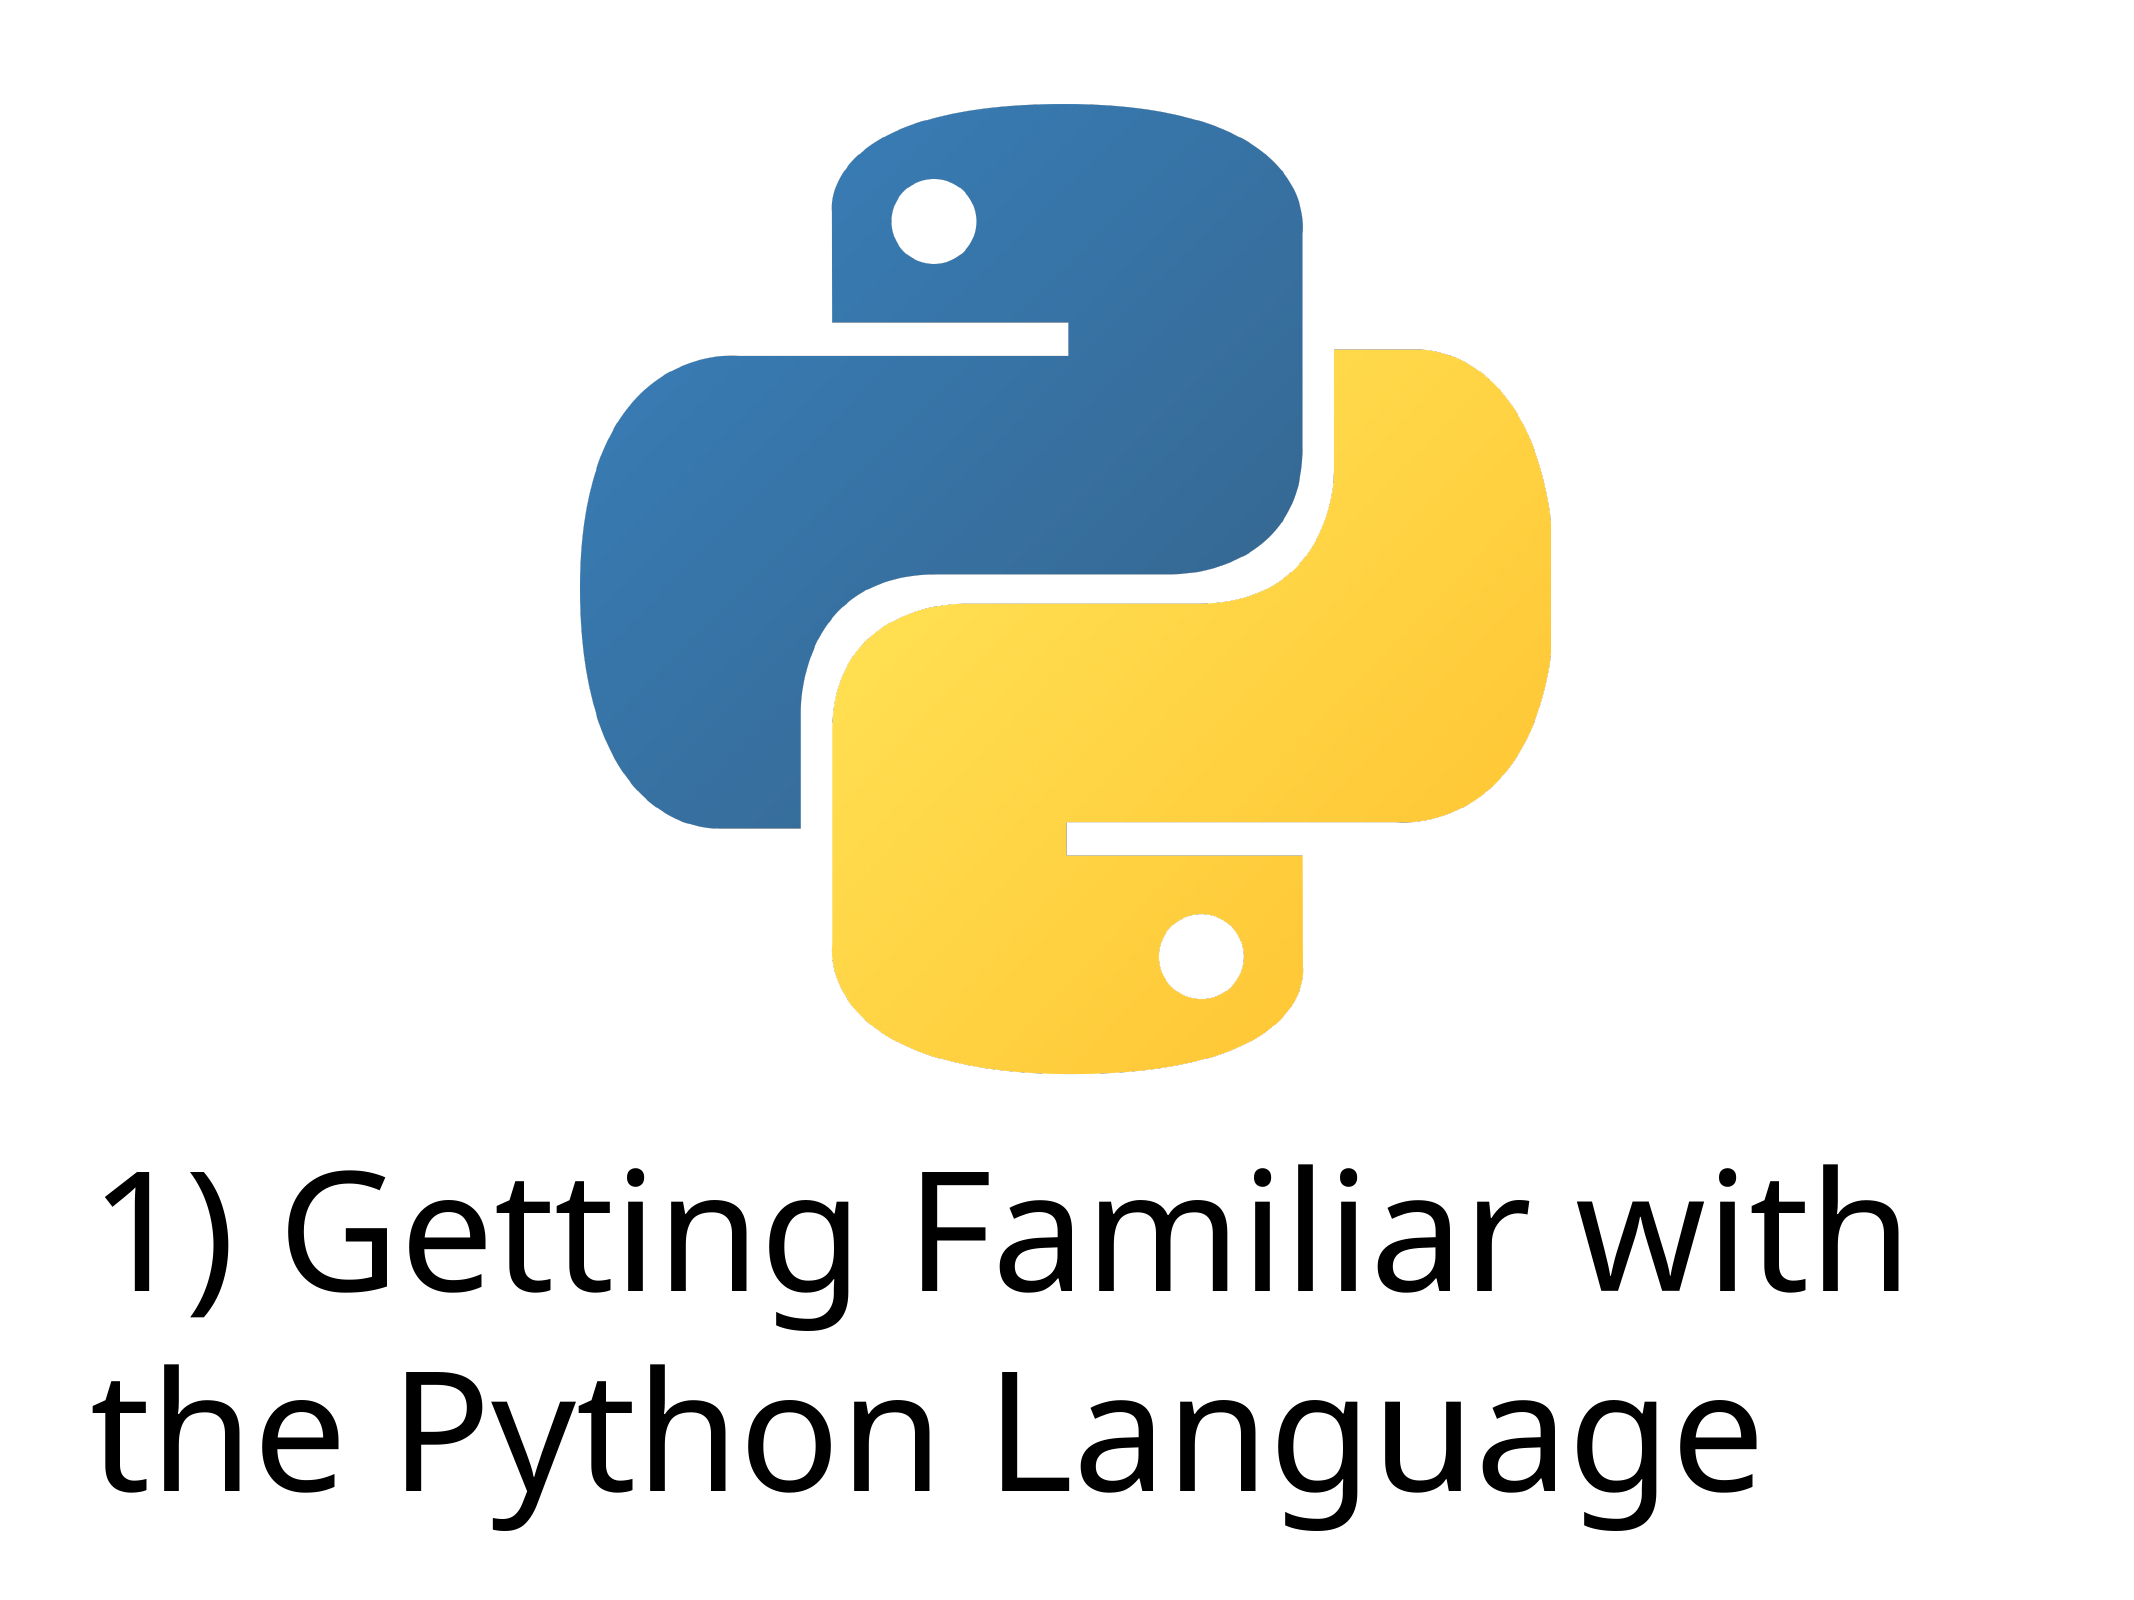

# 1) Getting Familiar with the Python Language